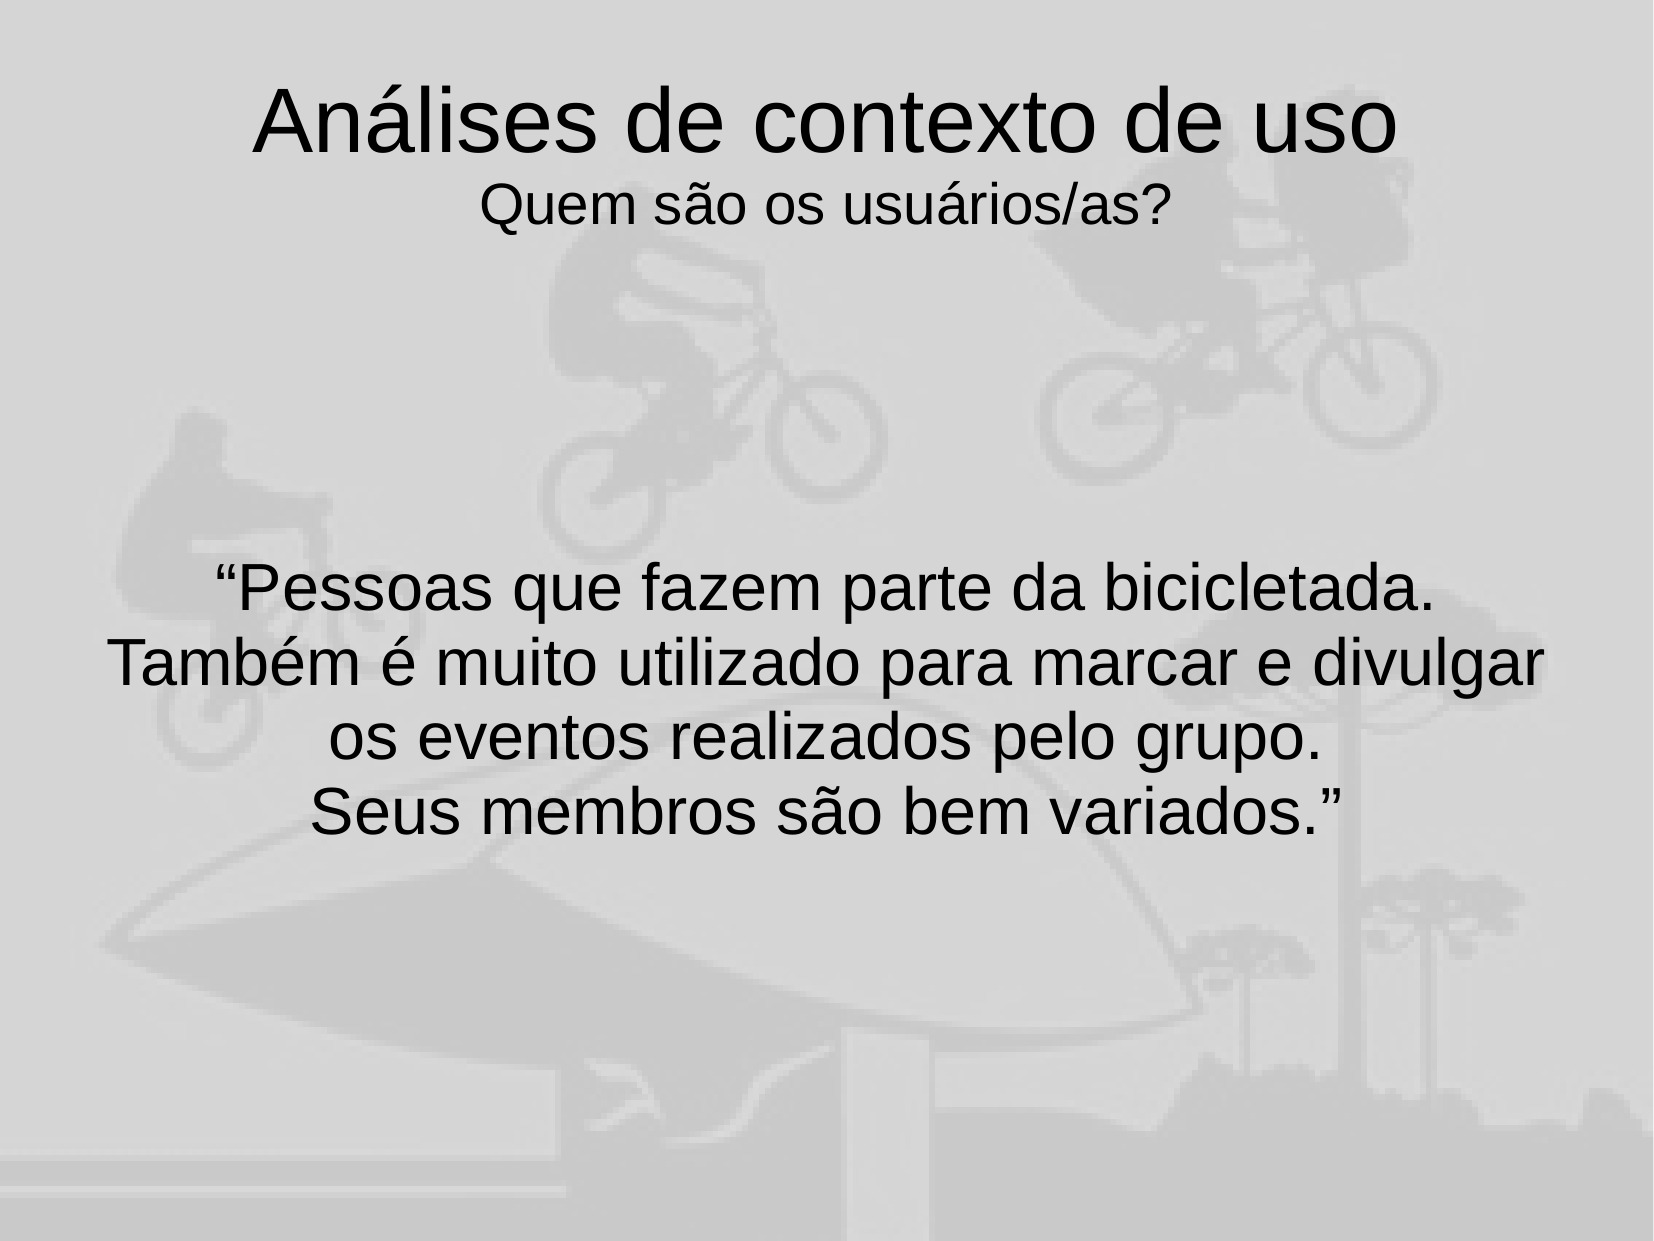

# Análises de contexto de uso Quem são os usuários/as?
“Pessoas que fazem parte da bicicletada. Também é muito utilizado para marcar e divulgar
os eventos realizados pelo grupo.
Seus membros são bem variados.”